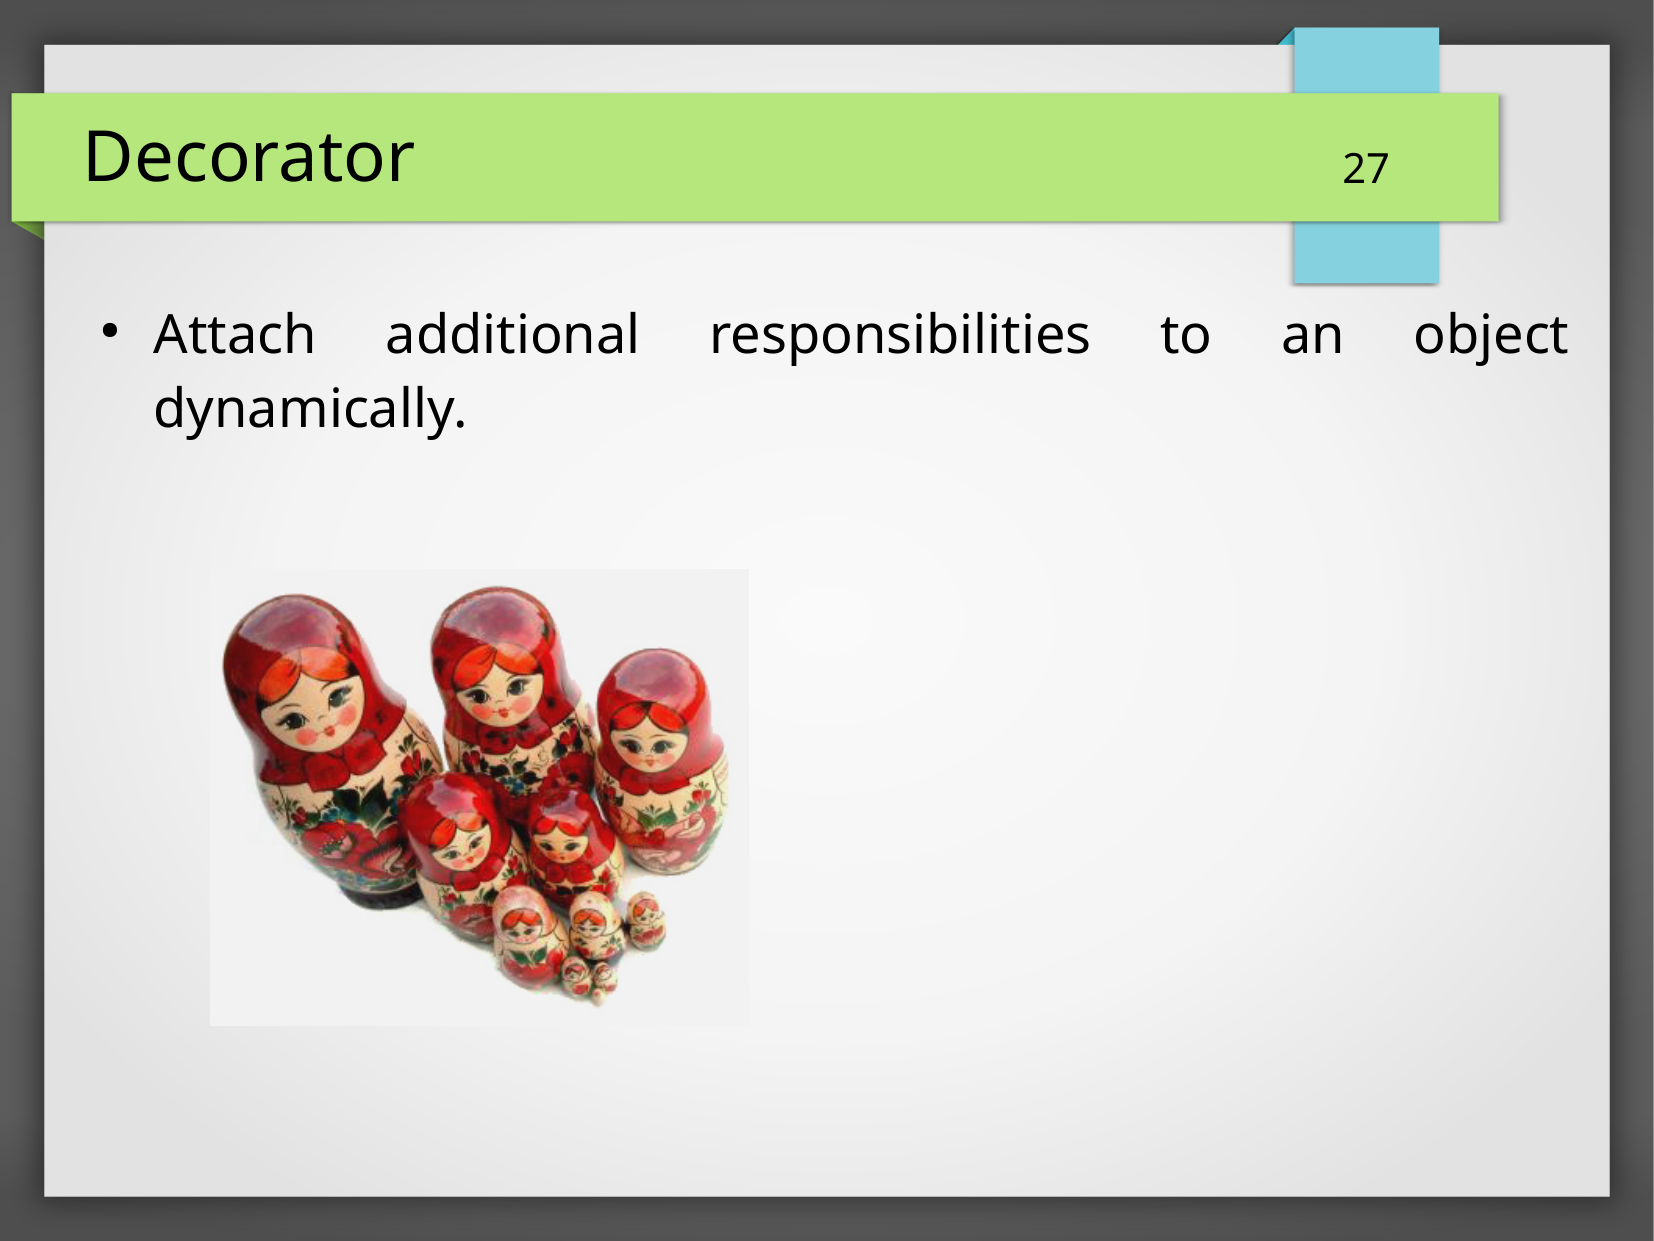

# Decorator
Attach additional responsibilities to an object dynamically.